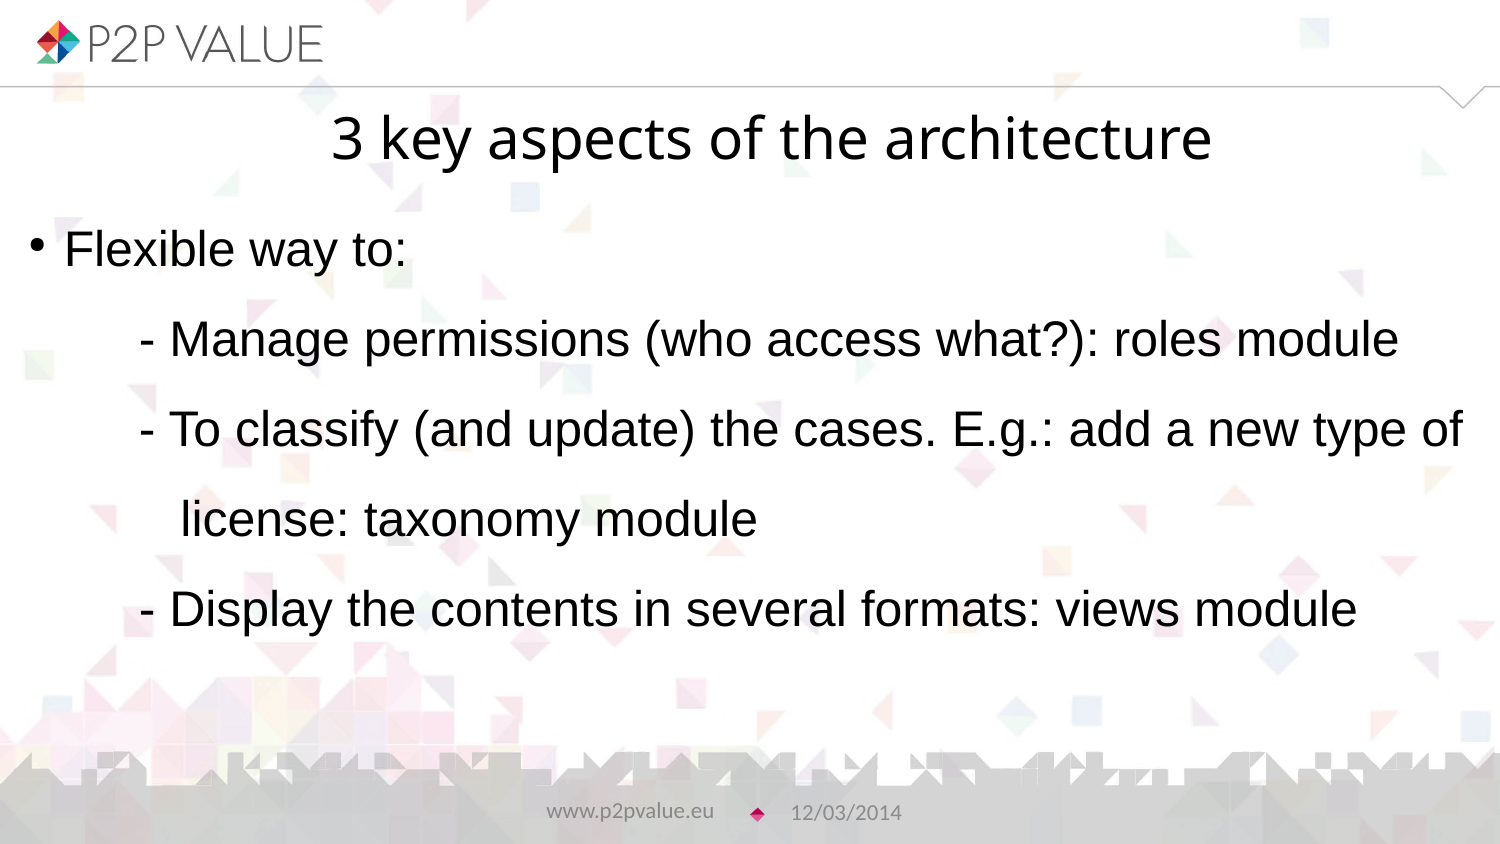

# 3 key aspects of the architecture
Flexible way to:
	- Manage permissions (who access what?): roles module
	- To classify (and update) the cases. E.g.: add a new type of 	 license: taxonomy module
	- Display the contents in several formats: views module
12/03/2014
www.p2pvalue.eu